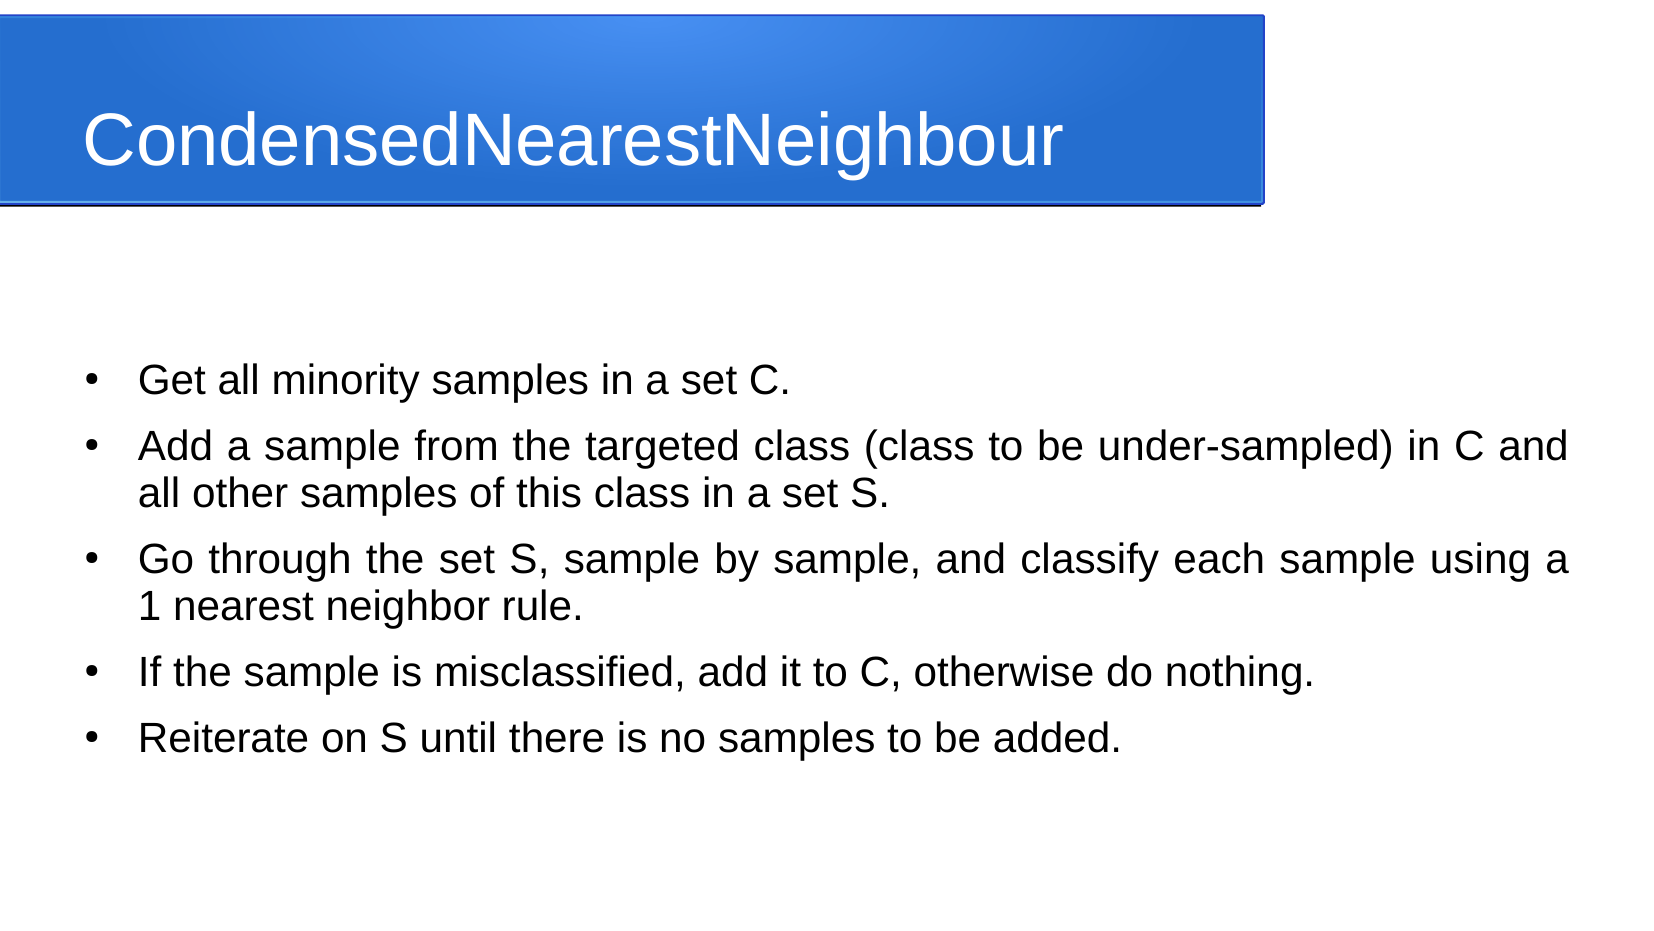

# CondensedNearestNeighbour
Get all minority samples in a set C.
Add a sample from the targeted class (class to be under-sampled) in C and all other samples of this class in a set S.
Go through the set S, sample by sample, and classify each sample using a 1 nearest neighbor rule.
If the sample is misclassified, add it to C, otherwise do nothing.
Reiterate on S until there is no samples to be added.